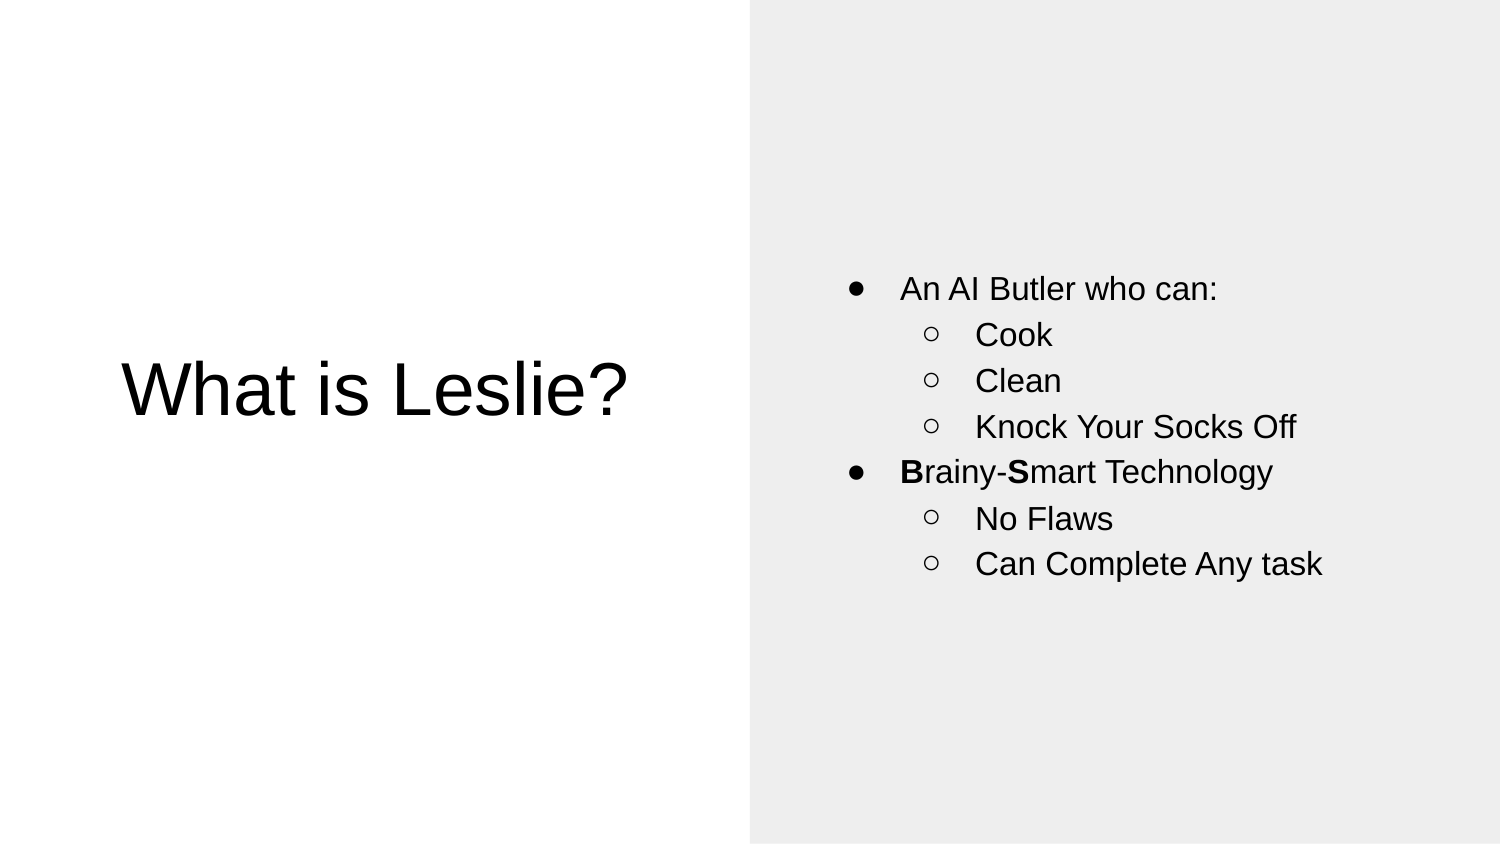

An AI Butler who can:
Cook
Clean
Knock Your Socks Off
Brainy-Smart Technology
No Flaws
Can Complete Any task
# What is Leslie?